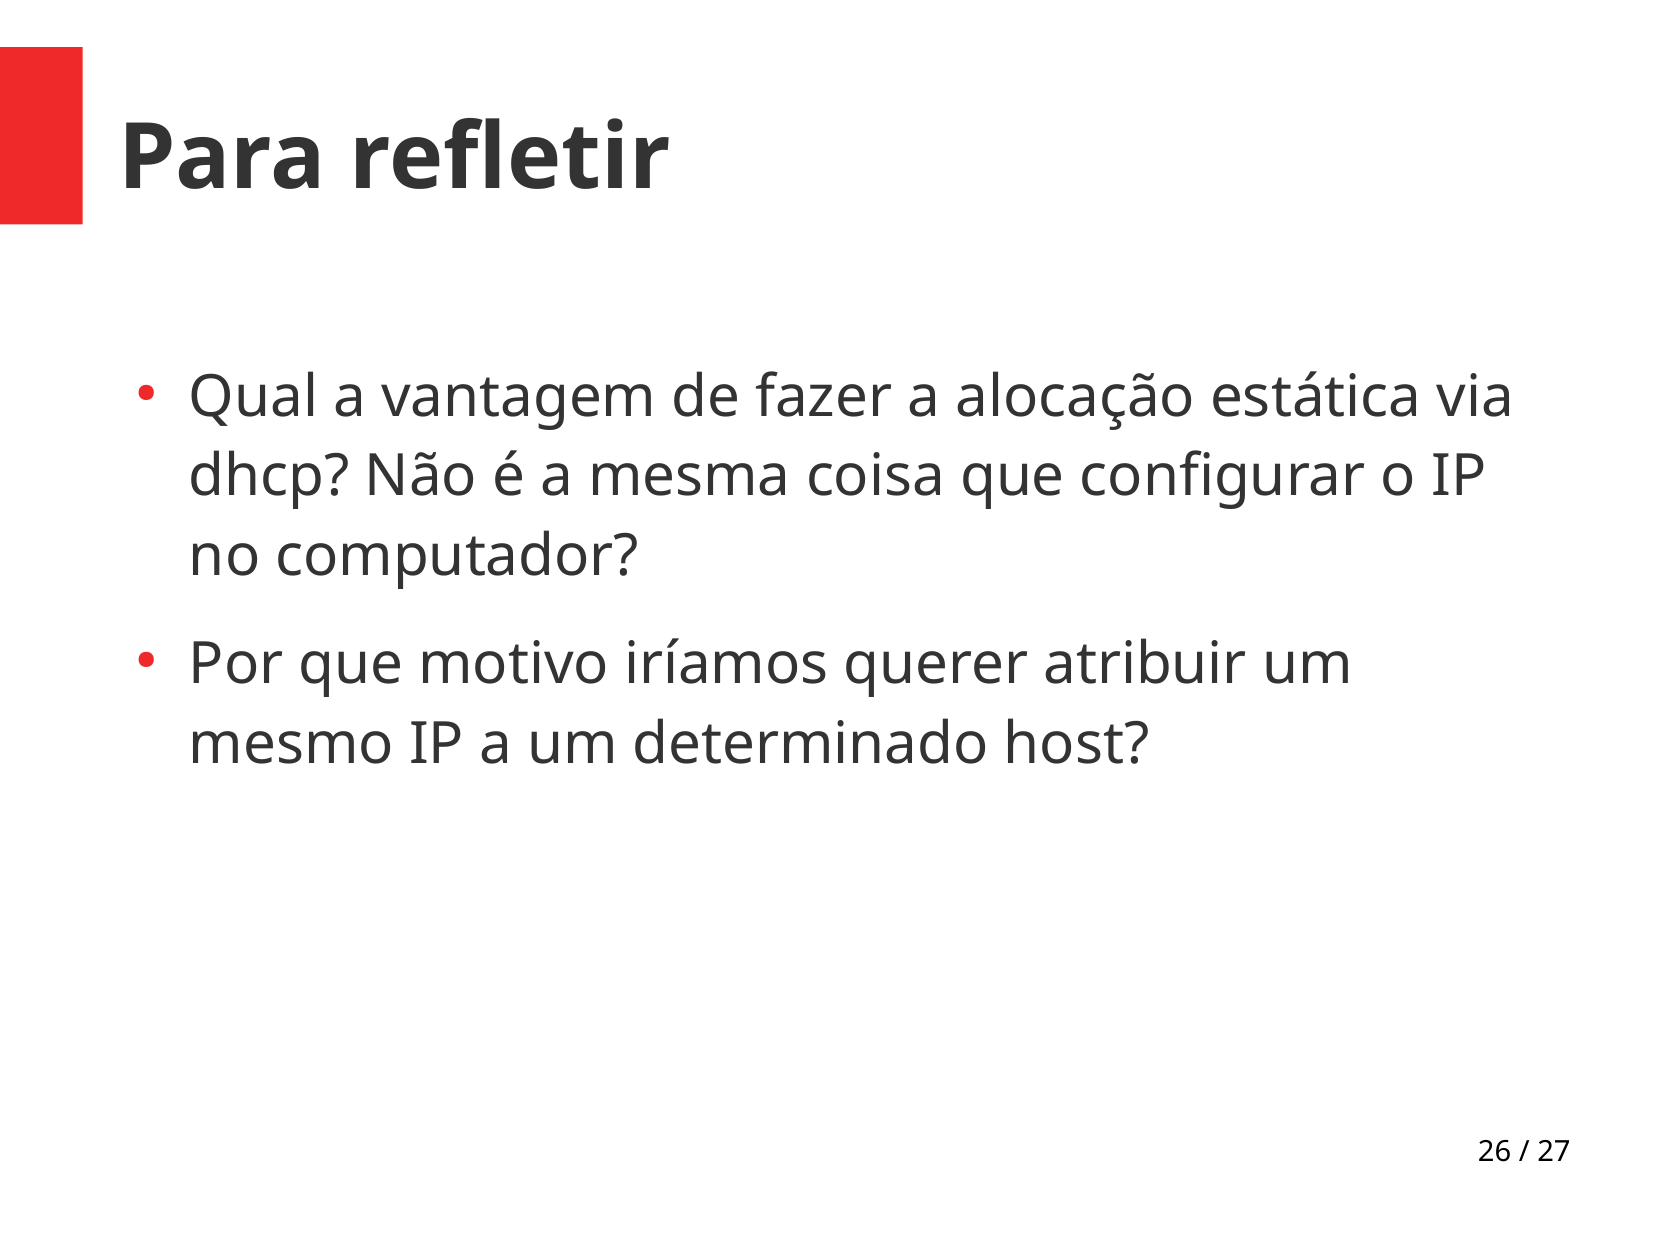

# Para refletir
Qual a vantagem de fazer a alocação estática via dhcp? Não é a mesma coisa que configurar o IP no computador?
Por que motivo iríamos querer atribuir um mesmo IP a um determinado host?
26